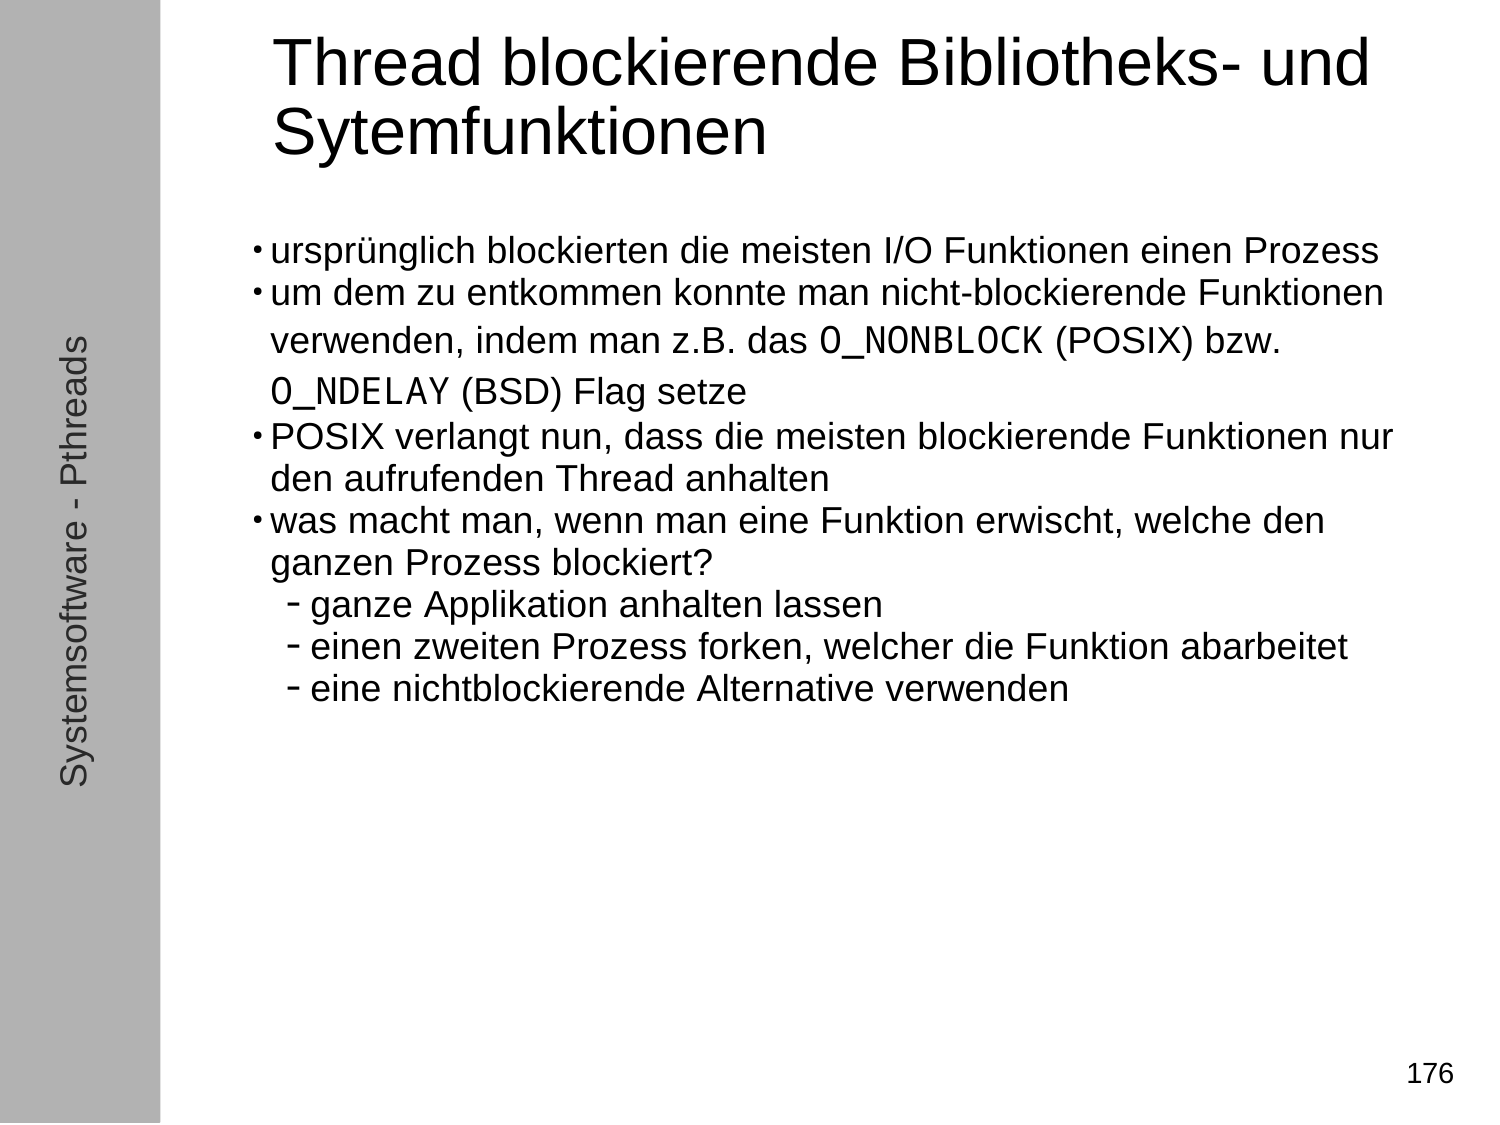

Thread blockierende Bibliotheks- und
Sytemfunktionen
ursprünglich blockierten die meisten I/O Funktionen einen Prozess
um dem zu entkommen konnte man nicht-blockierende Funktionen verwenden, indem man z.B. das O_NONBLOCK (POSIX) bzw. O_NDELAY (BSD) Flag setze
POSIX verlangt nun, dass die meisten blockierende Funktionen nur den aufrufenden Thread anhalten
was macht man, wenn man eine Funktion erwischt, welche den ganzen Prozess blockiert?
ganze Applikation anhalten lassen
einen zweiten Prozess forken, welcher die Funktion abarbeitet
eine nichtblockierende Alternative verwenden
Systemsoftware - Pthreads